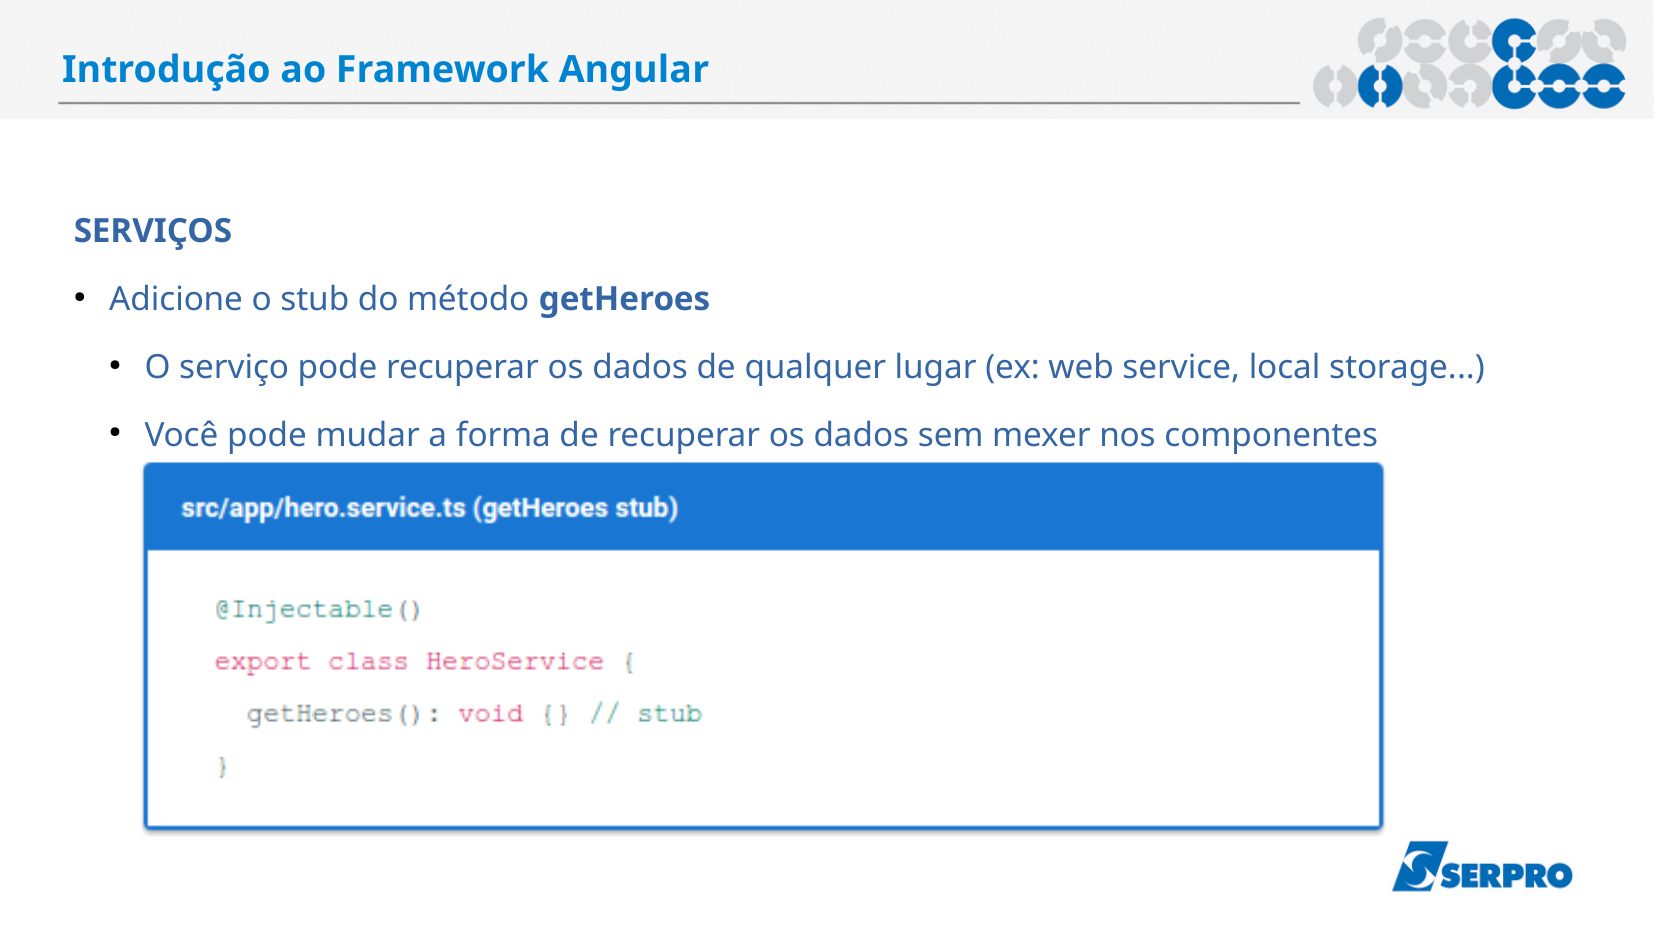

Introdução ao Framework Angular
SERVIÇOS
Adicione o stub do método getHeroes
O serviço pode recuperar os dados de qualquer lugar (ex: web service, local storage...)
Você pode mudar a forma de recuperar os dados sem mexer nos componentes